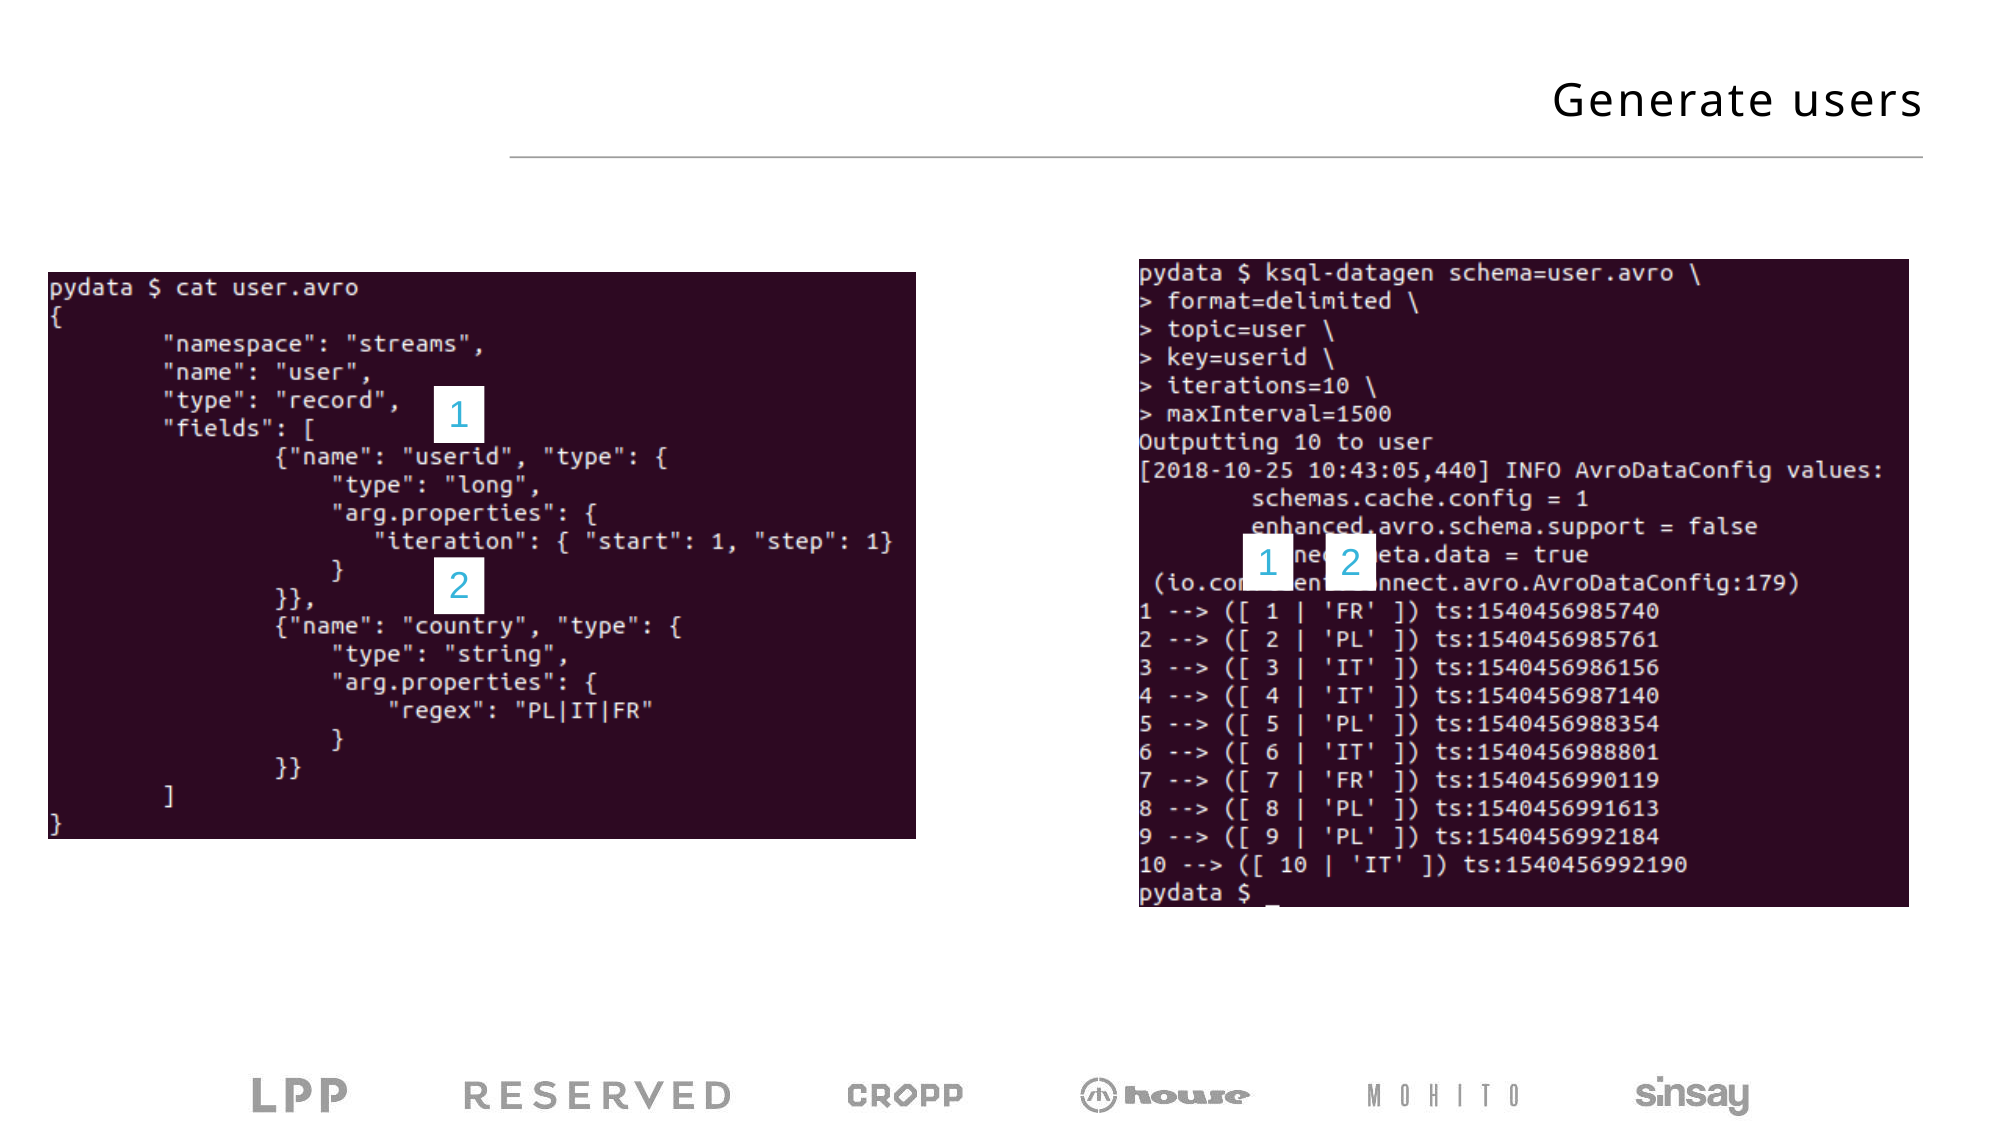

# Generate users
1
1
2
2